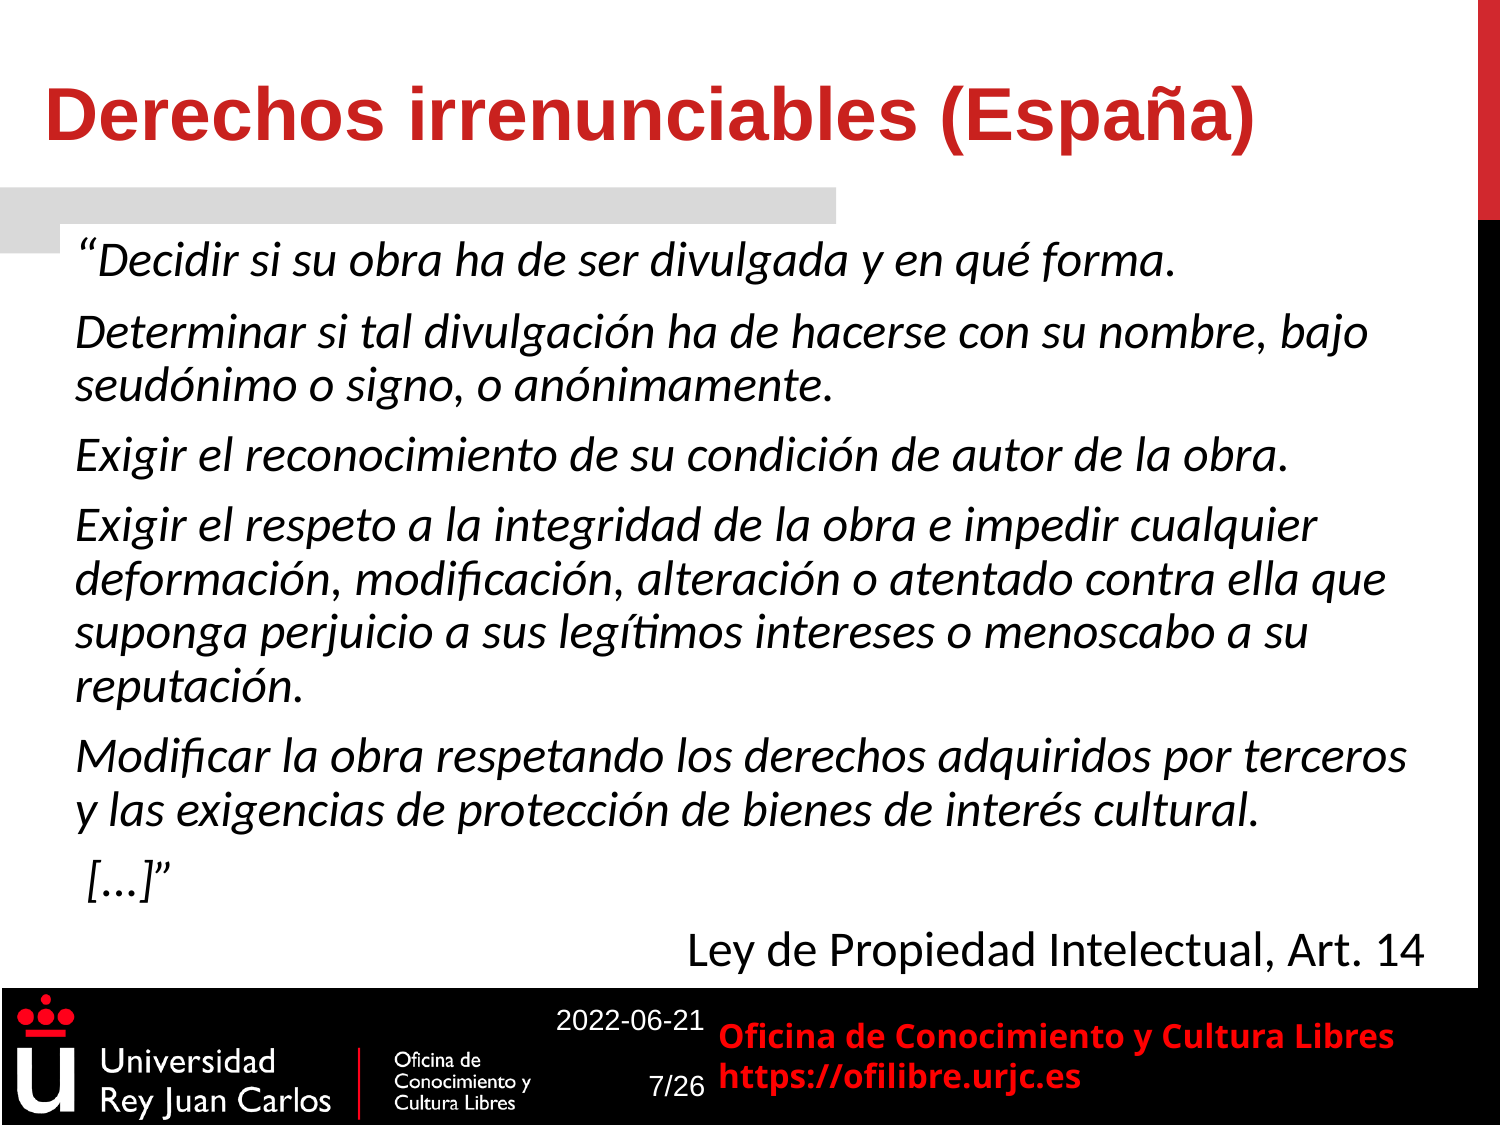

#
Derechos irrenunciables (España)
“Decidir si su obra ha de ser divulgada y en qué forma.
Determinar si tal divulgación ha de hacerse con su nombre, bajo seudónimo o signo, o anónimamente.
Exigir el reconocimiento de su condición de autor de la obra.
Exigir el respeto a la integridad de la obra e impedir cualquier deformación, modificación, alteración o atentado contra ella que suponga perjuicio a sus legítimos intereses o menoscabo a su reputación.
Modificar la obra respetando los derechos adquiridos por terceros y las exigencias de protección de bienes de interés cultural.
 [...]”
Ley de Propiedad Intelectual, Art. 14